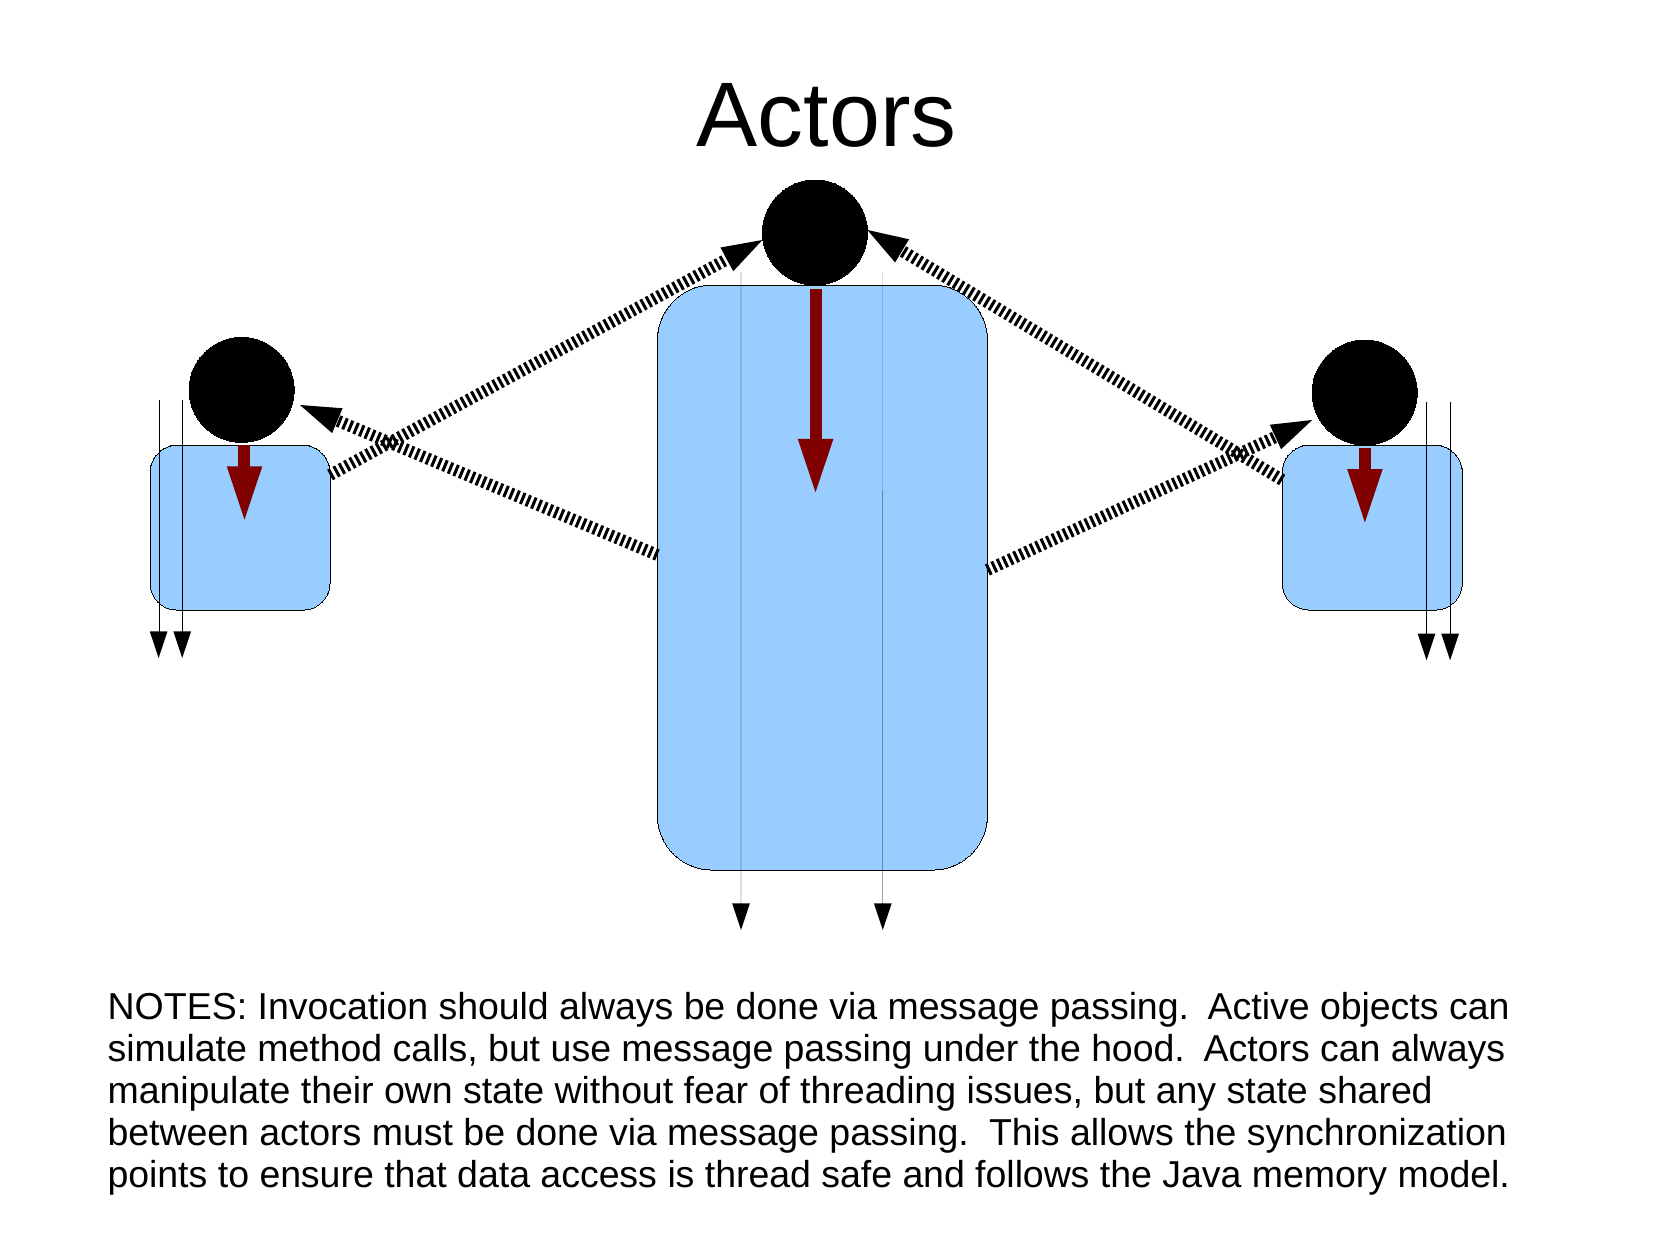

# Actors
NOTES: Invocation should always be done via message passing. Active objects can simulate method calls, but use message passing under the hood. Actors can always manipulate their own state without fear of threading issues, but any state shared between actors must be done via message passing. This allows the synchronization points to ensure that data access is thread safe and follows the Java memory model.